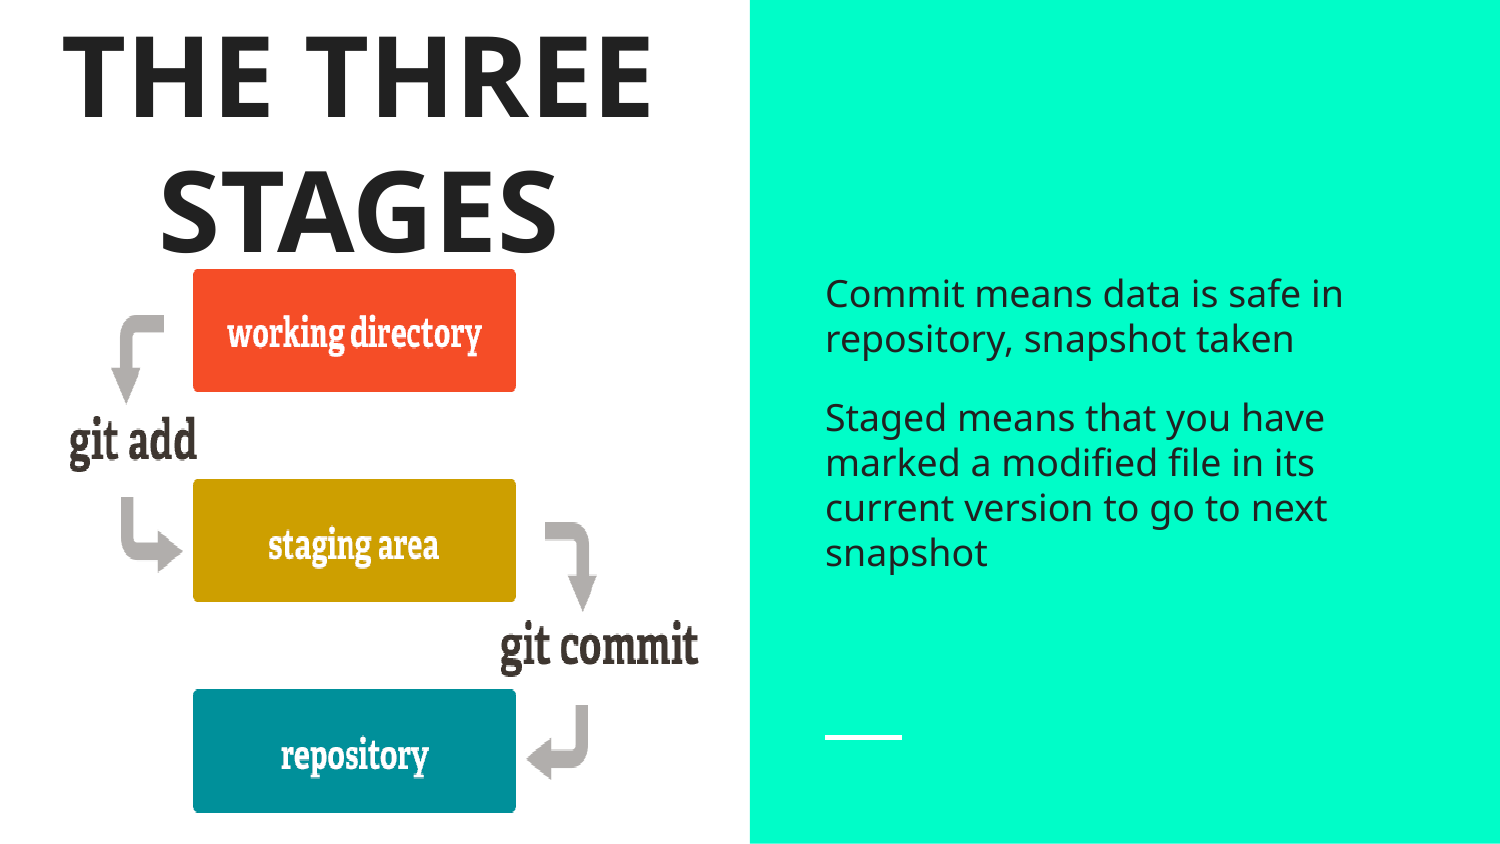

# THE THREE STAGES
Commit means data is safe in repository, snapshot taken
Staged means that you have marked a modified file in its current version to go to next snapshot